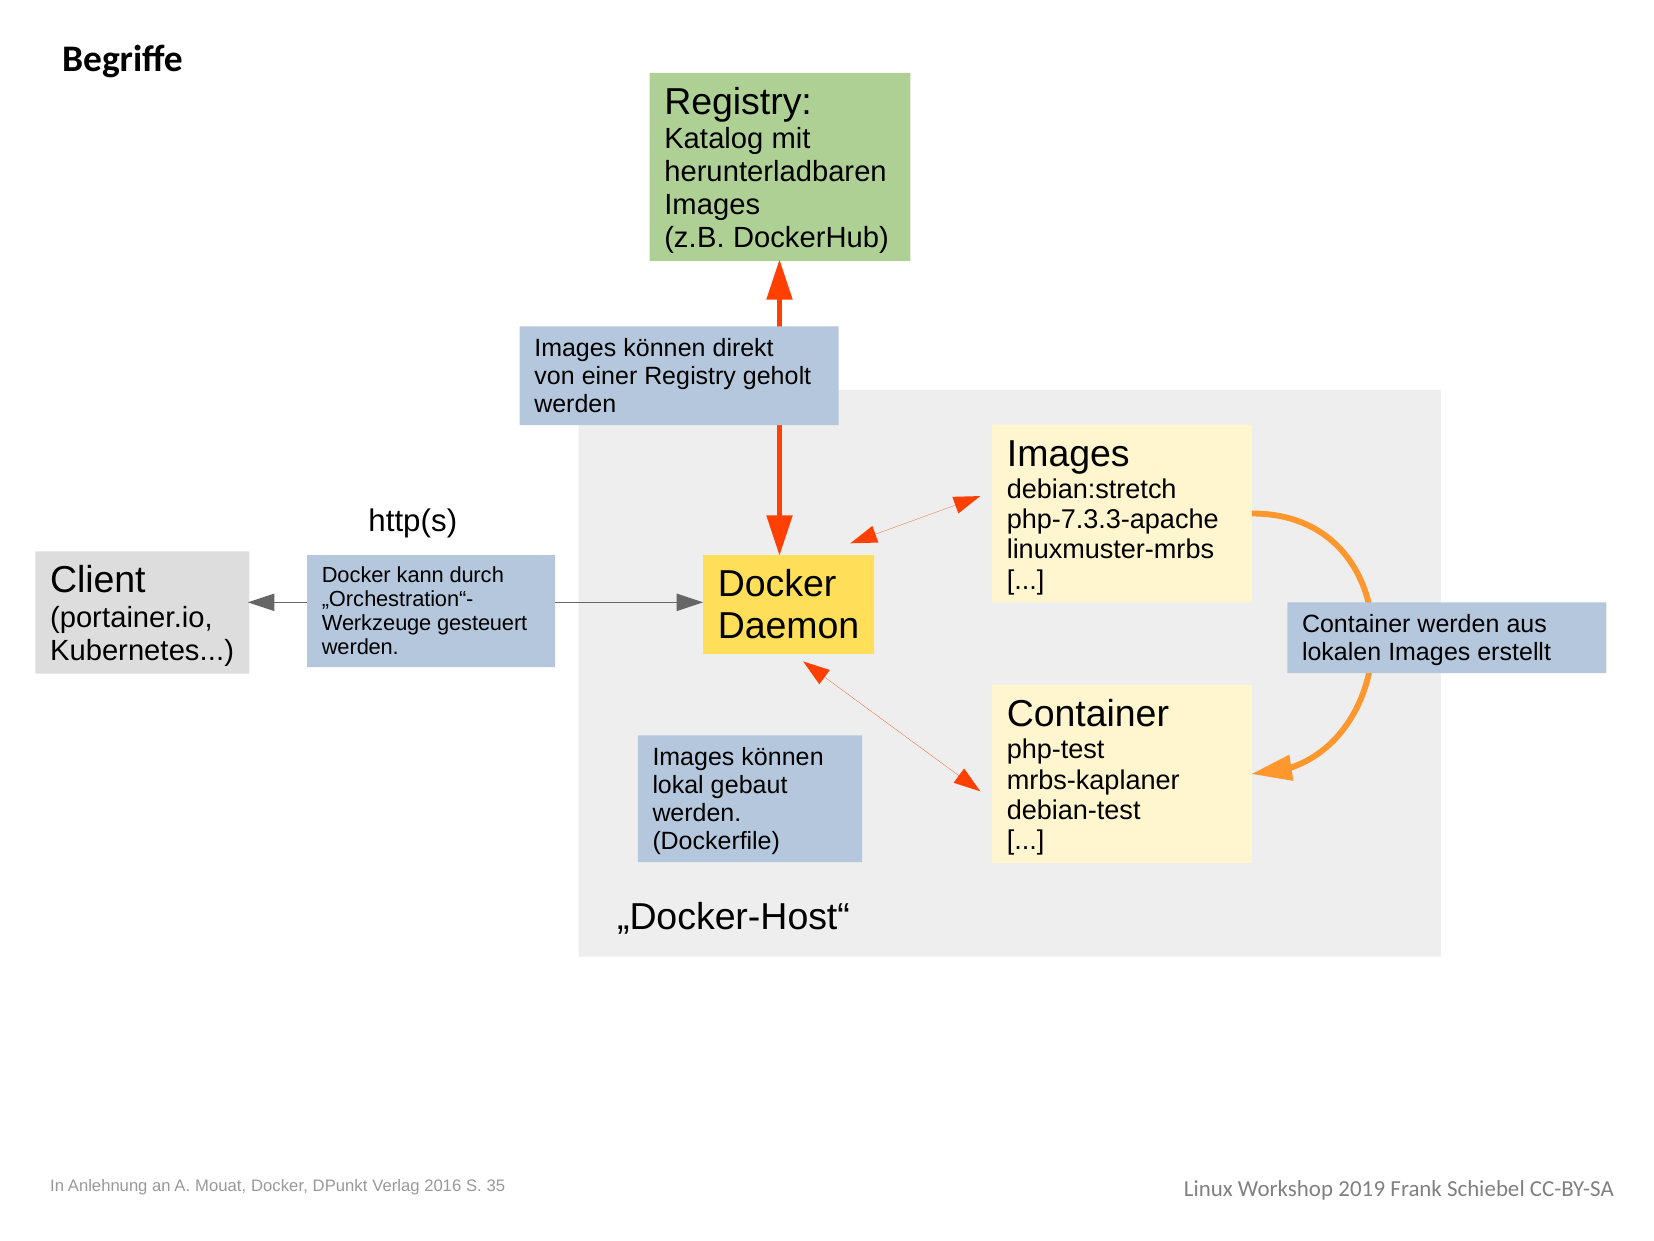

Begriffe
Registry:
Katalog mit
herunterladbaren
Images
(z.B. DockerHub)
Images können direkt
von einer Registry geholt werden
Images
debian:stretch
php-7.3.3-apache
linuxmuster-mrbs
[...]
http(s)
Client
(portainer.io,
Kubernetes...)
Docker kann durch „Orchestration“-Werkzeuge gesteuert werden.
Docker
Daemon
Container werden aus lokalen Images erstellt
Container
php-test
mrbs-kaplaner
debian-test
[...]
Images können lokal gebaut werden. (Dockerfile)
„Docker-Host“
In Anlehnung an A. Mouat, Docker, DPunkt Verlag 2016 S. 35